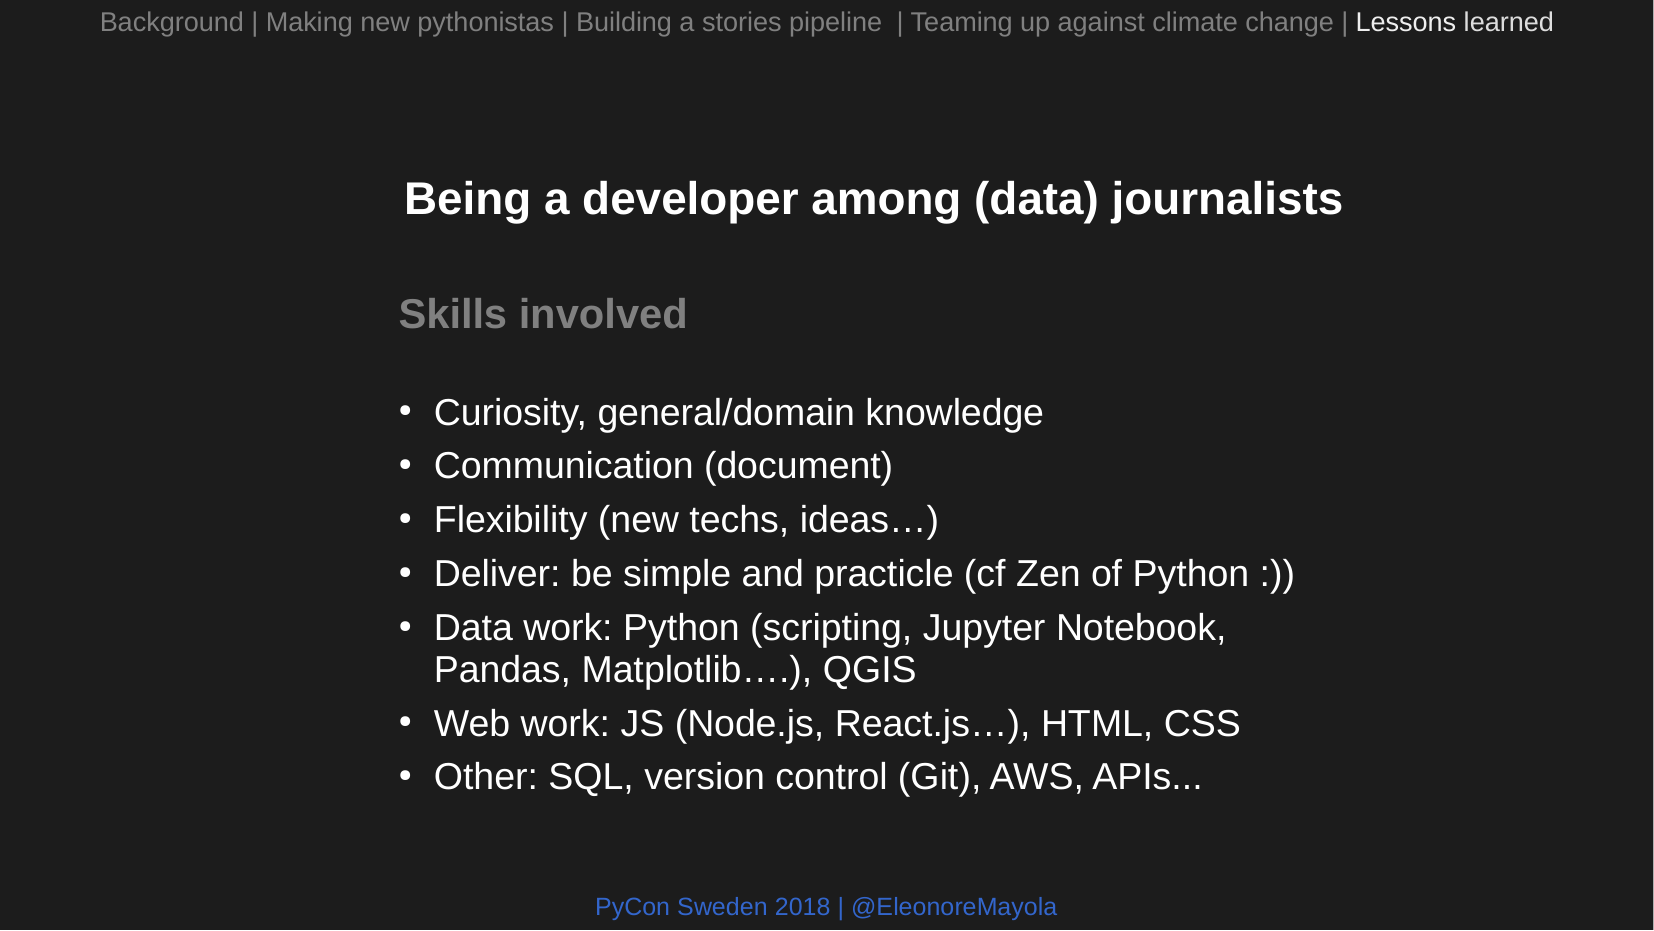

Background | Making new pythonistas | Building a stories pipeline | Teaming up against climate change | Lessons learned
Being a developer among (data) journalists
Skills involved
Curiosity, general/domain knowledge
Communication (document)
Flexibility (new techs, ideas…)
Deliver: be simple and practicle (cf Zen of Python :))
Data work: Python (scripting, Jupyter Notebook, Pandas, Matplotlib….), QGIS
Web work: JS (Node.js, React.js…), HTML, CSS
Other: SQL, version control (Git), AWS, APIs...
PyCon Sweden 2018 | @EleonoreMayola